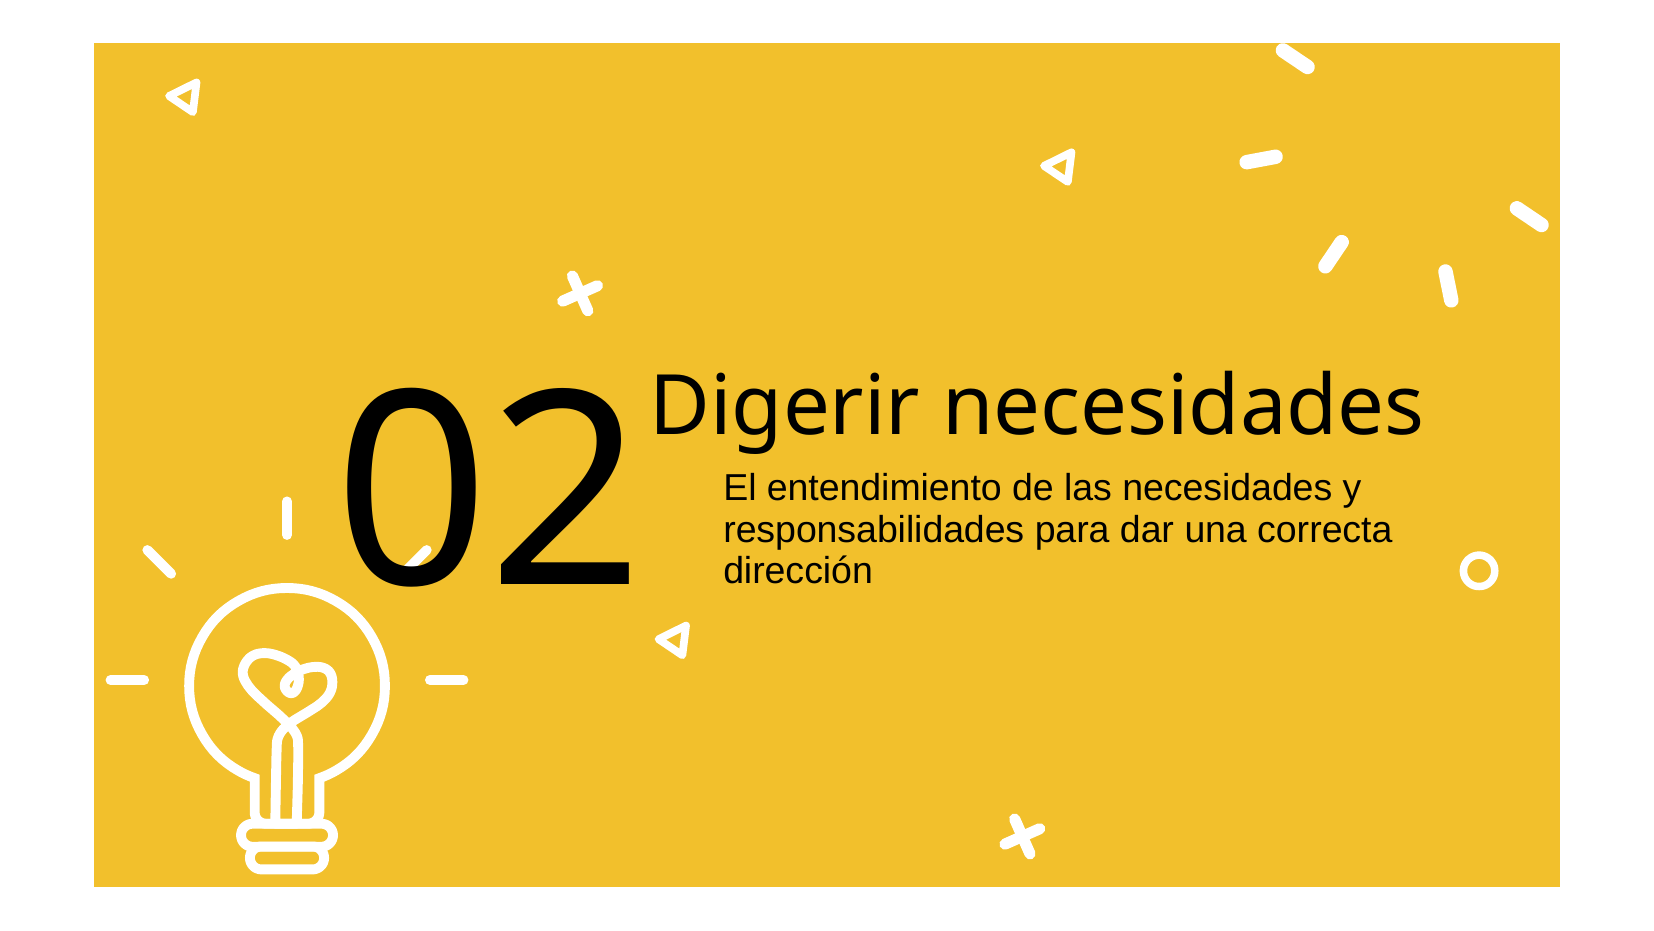

# Digerir necesidades
02
El entendimiento de las necesidades y responsabilidades para dar una correcta dirección